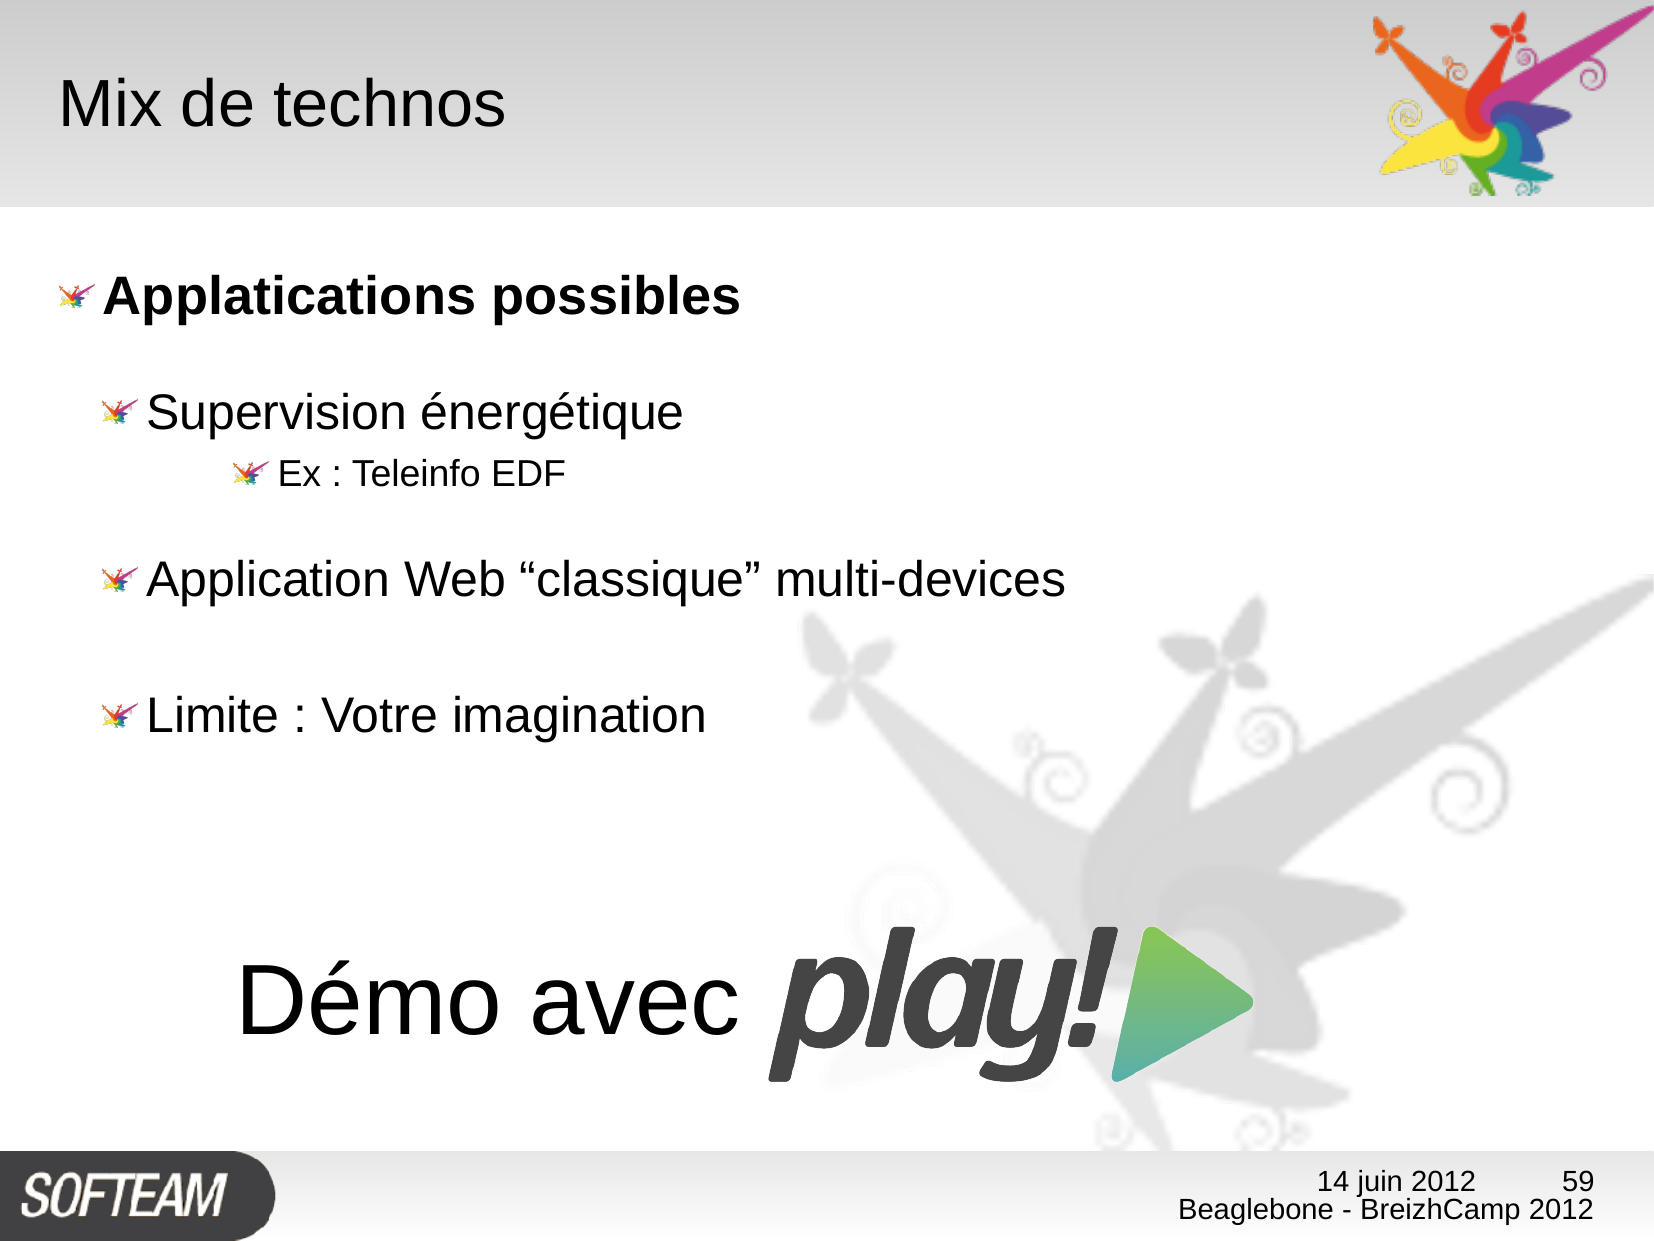

# Mix de technos
Applatications possibles
Supervision énergétique
Ex : Teleinfo EDF
Application Web “classique” multi-devices
Limite : Votre imagination
Démo avec
14 juin 2012
59
Beaglebone - BreizhCamp 2012